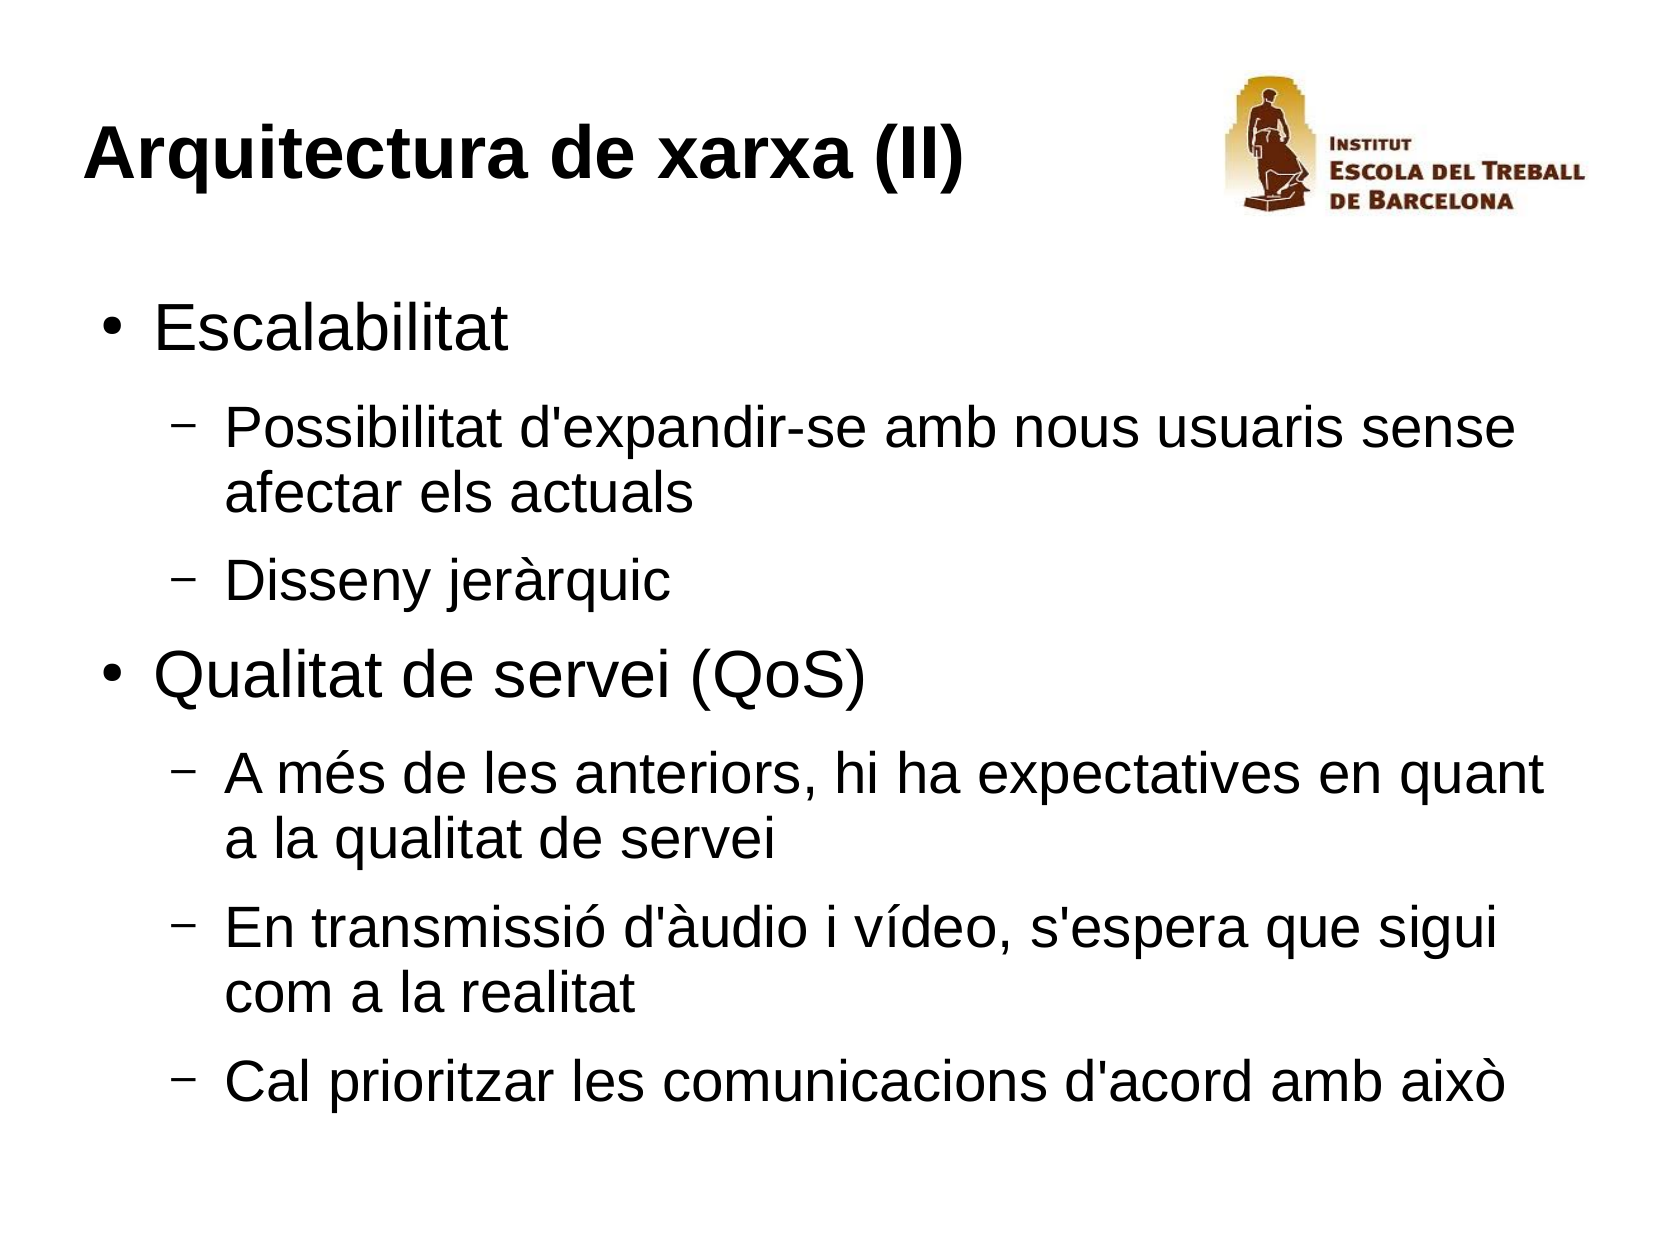

# Arquitectura de xarxa (II)
Escalabilitat
Possibilitat d'expandir-se amb nous usuaris sense afectar els actuals
Disseny jeràrquic
Qualitat de servei (QoS)
A més de les anteriors, hi ha expectatives en quant a la qualitat de servei
En transmissió d'àudio i vídeo, s'espera que sigui com a la realitat
Cal prioritzar les comunicacions d'acord amb això